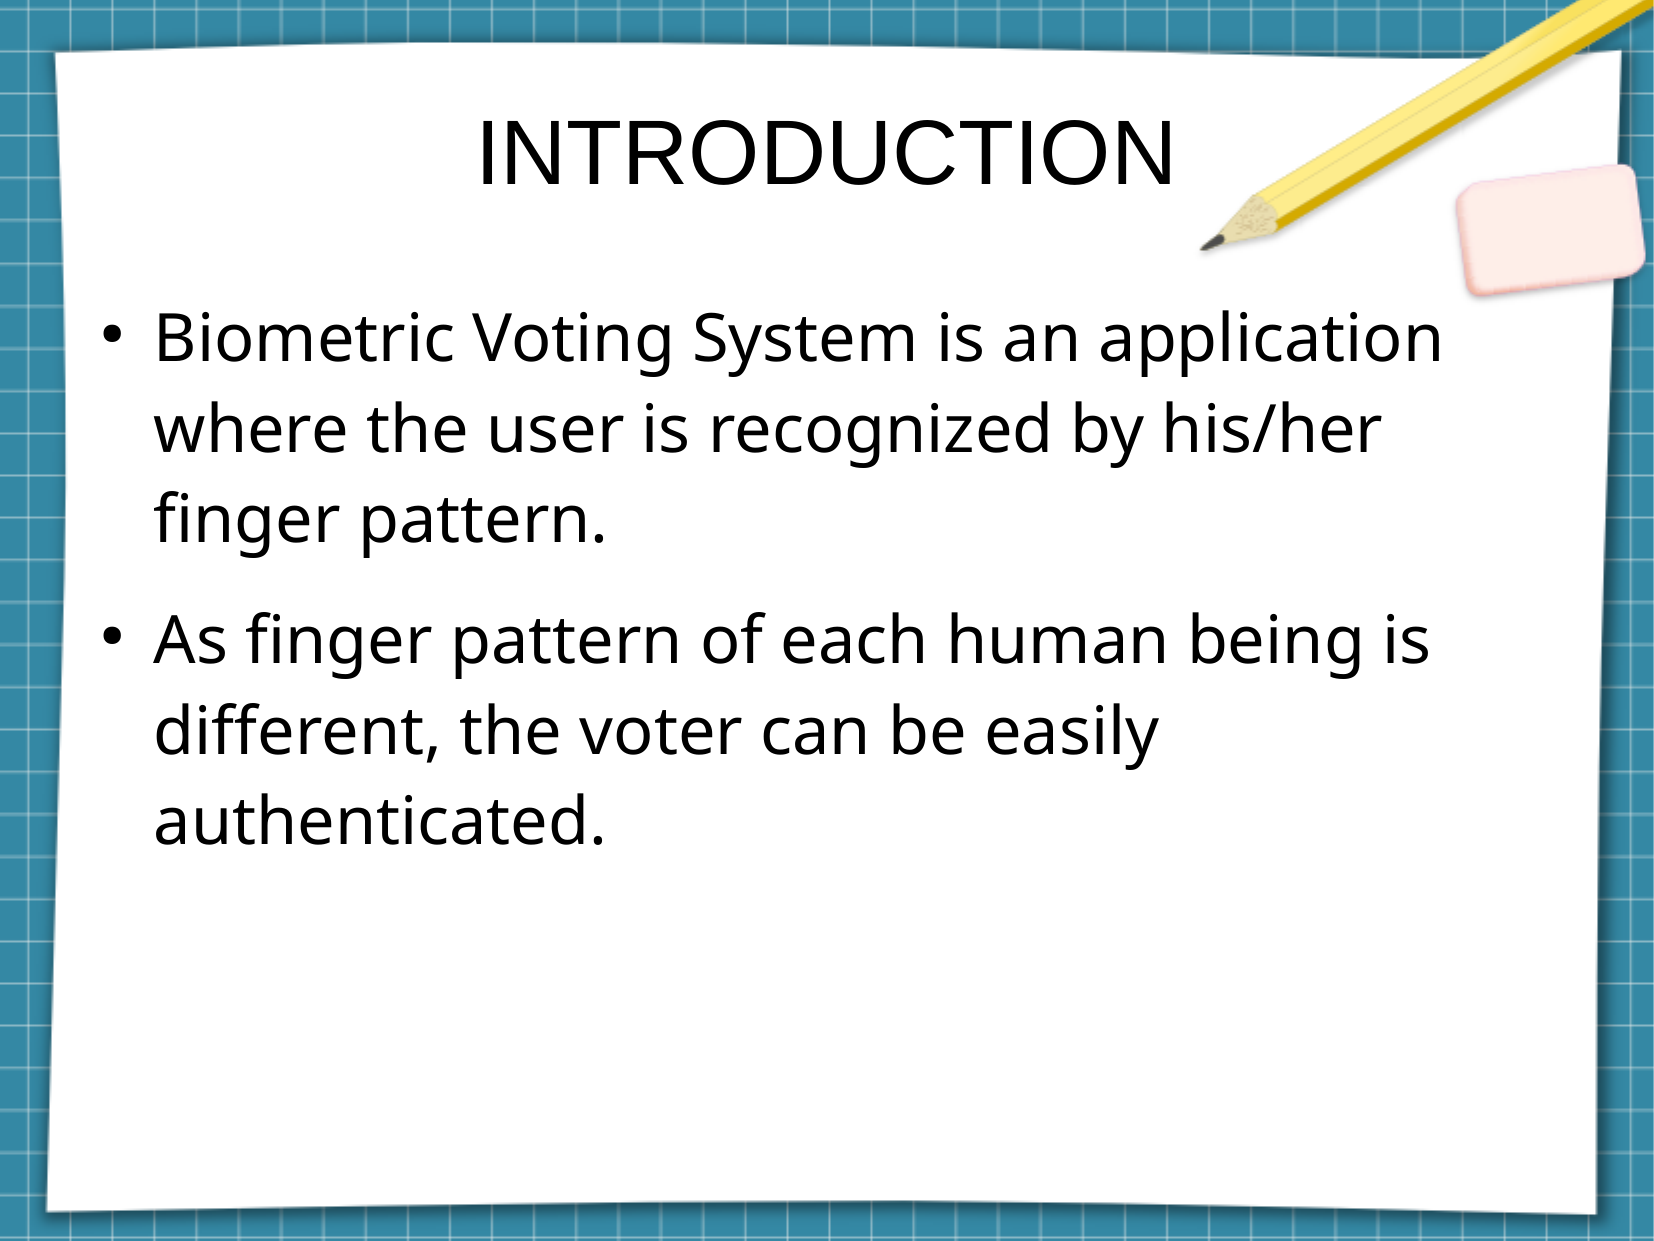

# INTRODUCTION
Biometric Voting System is an application where the user is recognized by his/her finger pattern.
As finger pattern of each human being is different, the voter can be easily authenticated.